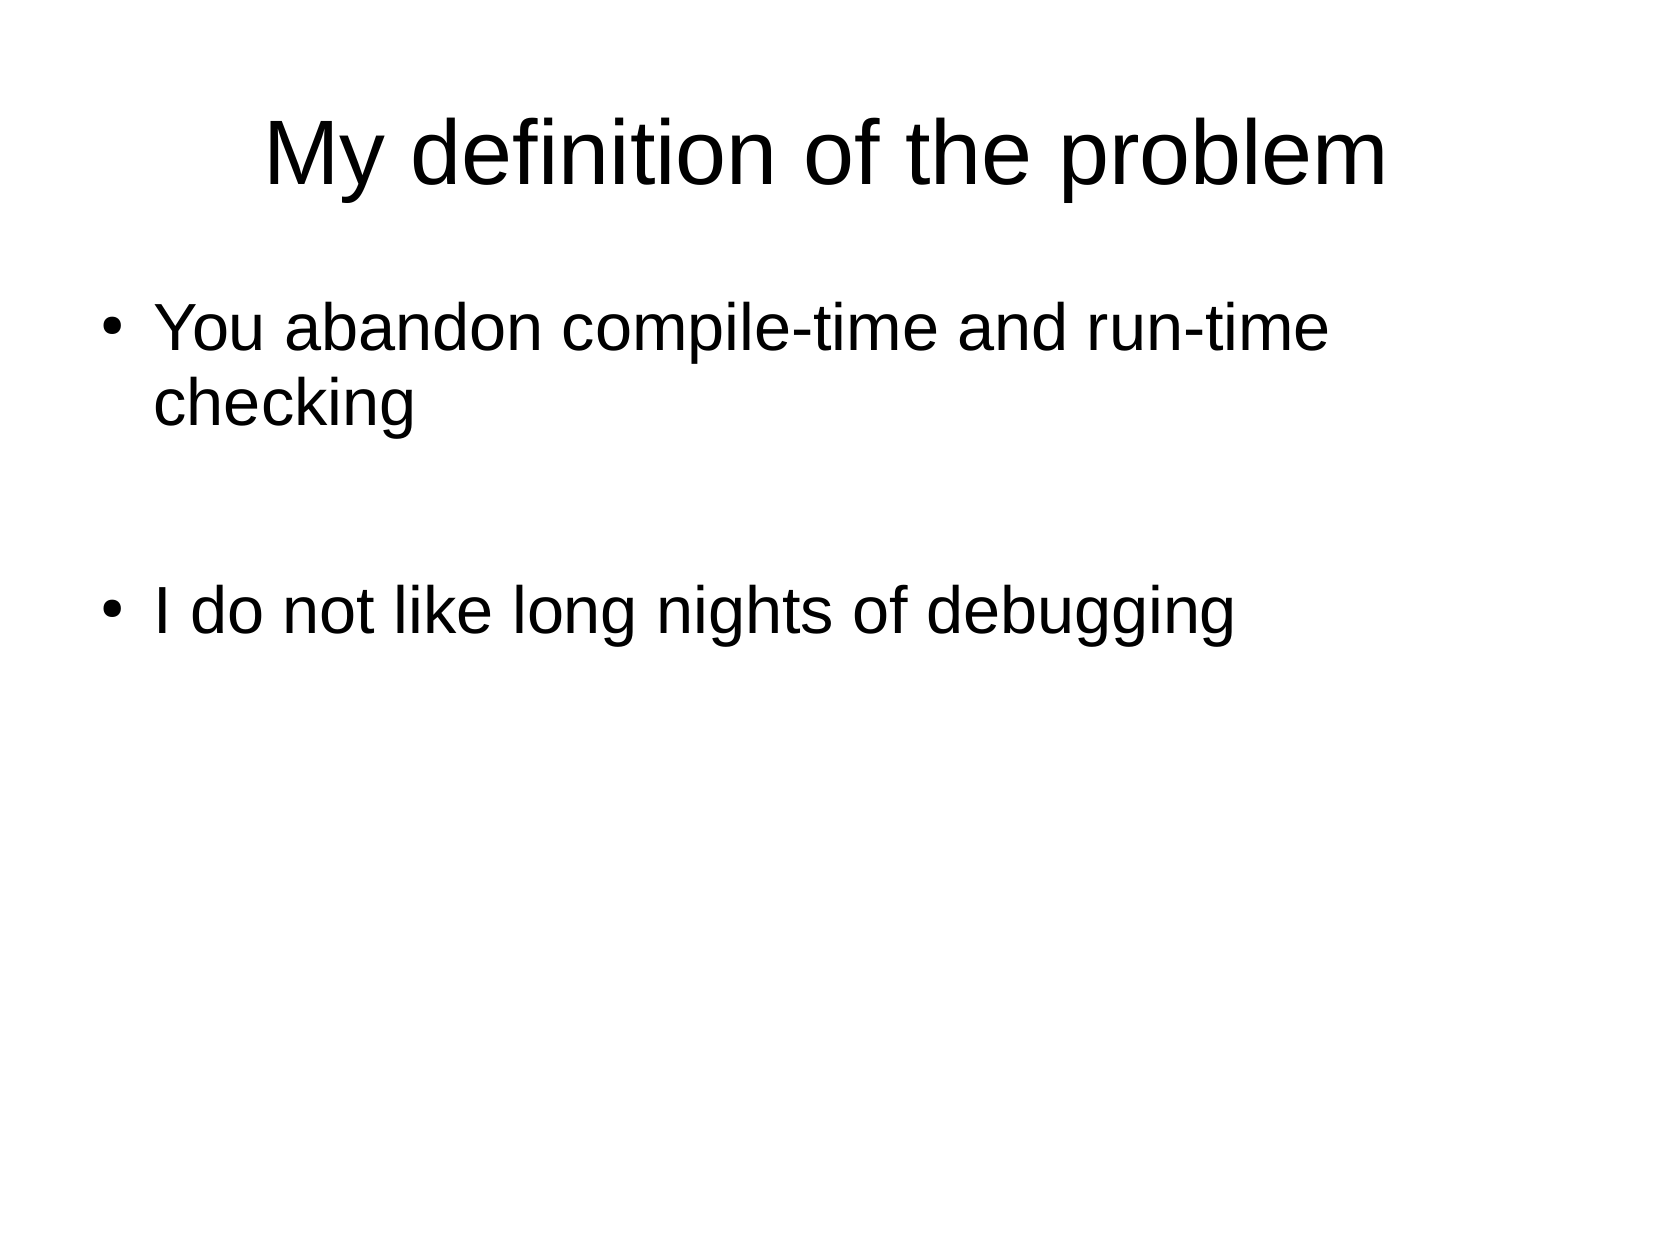

# My definition of the problem
You abandon compile-time and run-time checking
I do not like long nights of debugging